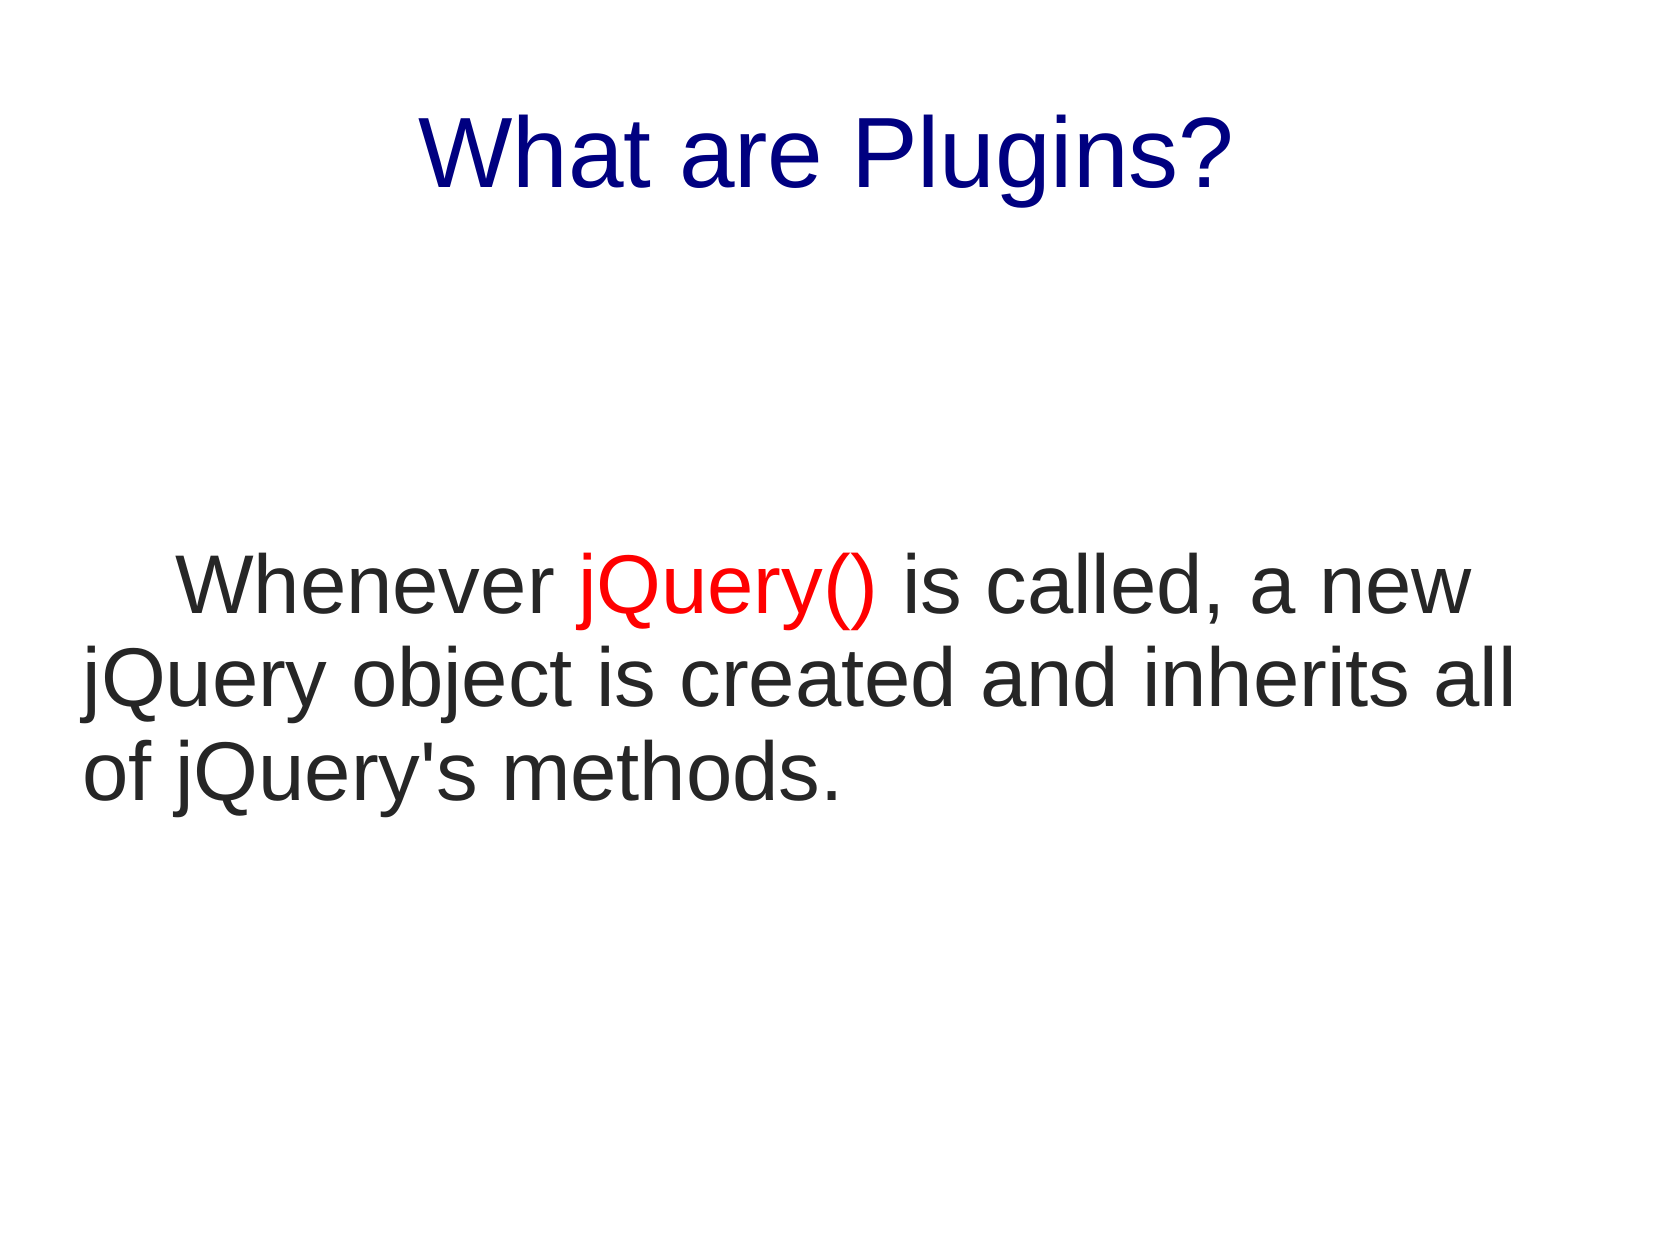

# What are Plugins?
 Whenever jQuery() is called, a new jQuery object is created and inherits all of jQuery's methods.